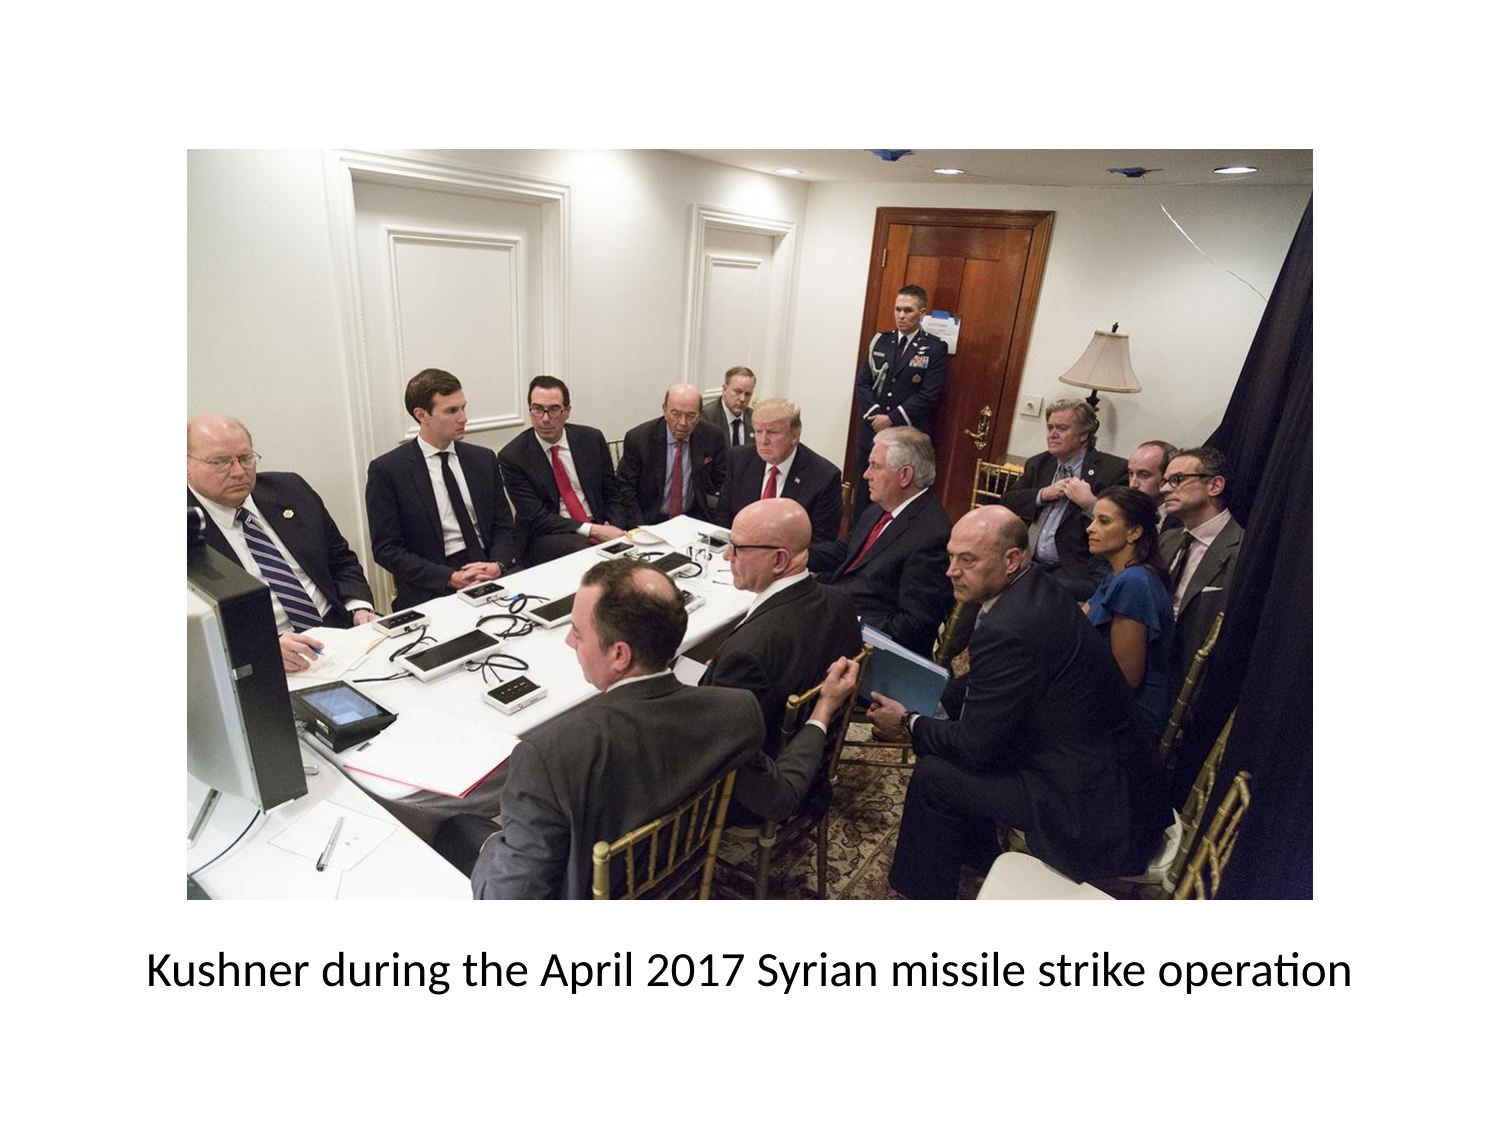

Kushner during the April 2017 Syrian missile strike operation